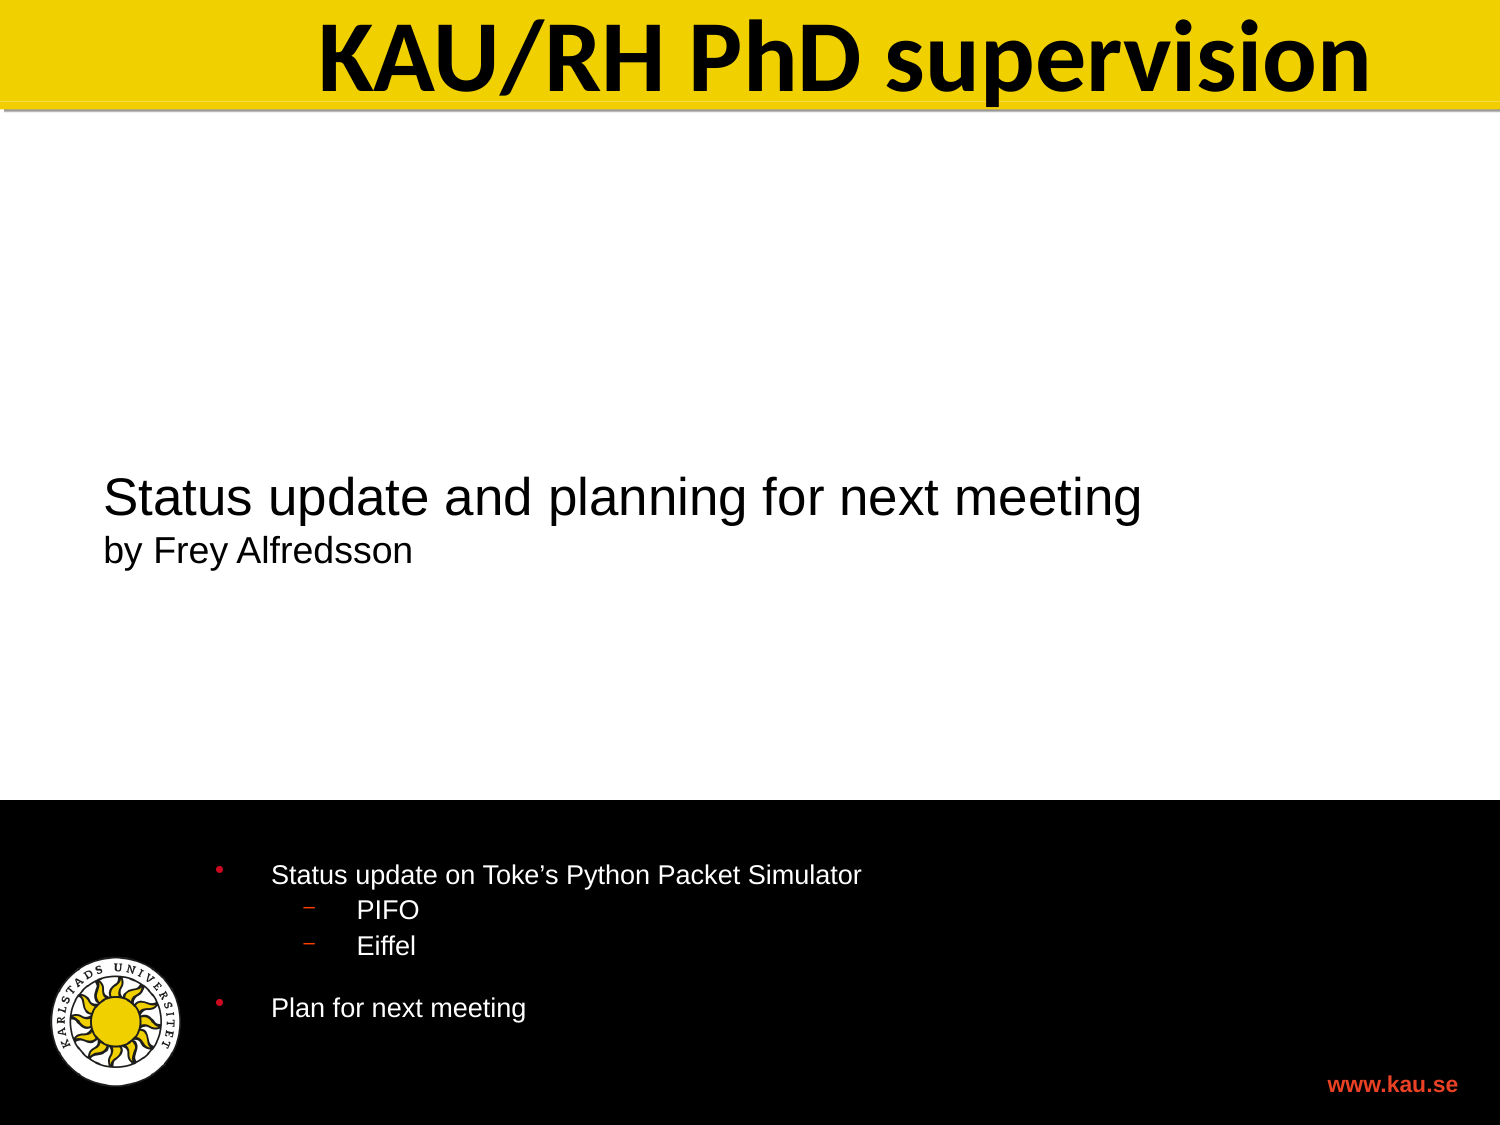

# KAU/RH PhD supervision
Status update and planning for next meeting
by Frey Alfredsson
Status update on Toke’s Python Packet Simulator
PIFO
Eiffel
Plan for next meeting